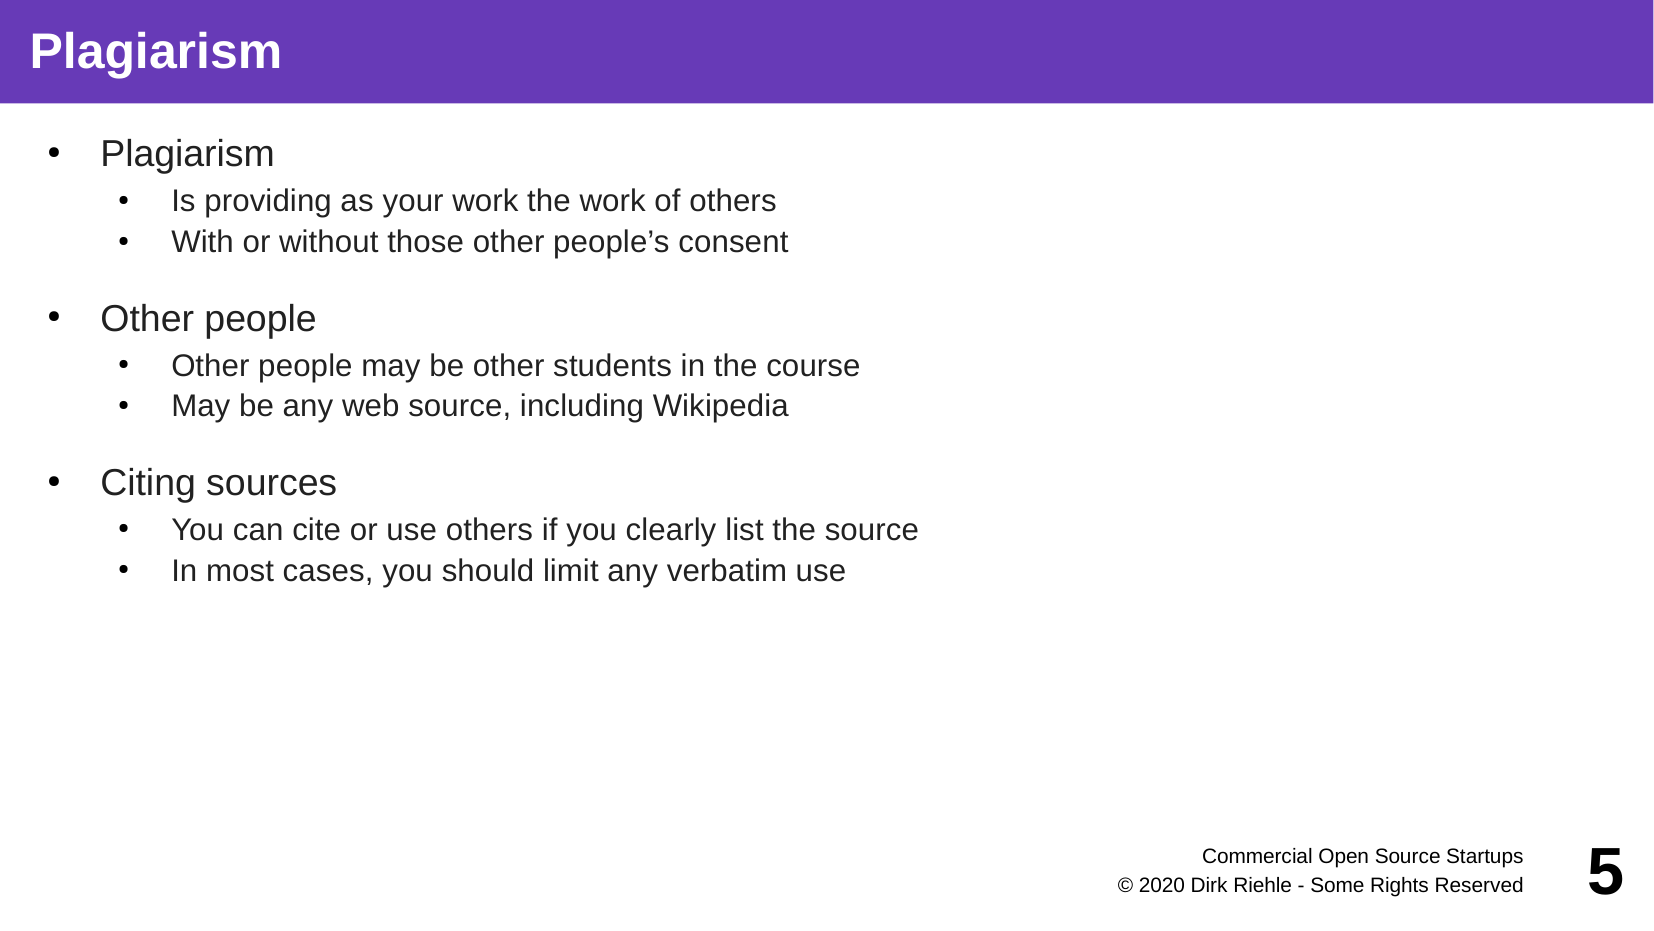

# Plagiarism
Plagiarism
Is providing as your work the work of others
With or without those other people’s consent
Other people
Other people may be other students in the course
May be any web source, including Wikipedia
Citing sources
You can cite or use others if you clearly list the source
In most cases, you should limit any verbatim use
Commercial Open Source Startups
5
© 2020 Dirk Riehle - Some Rights Reserved